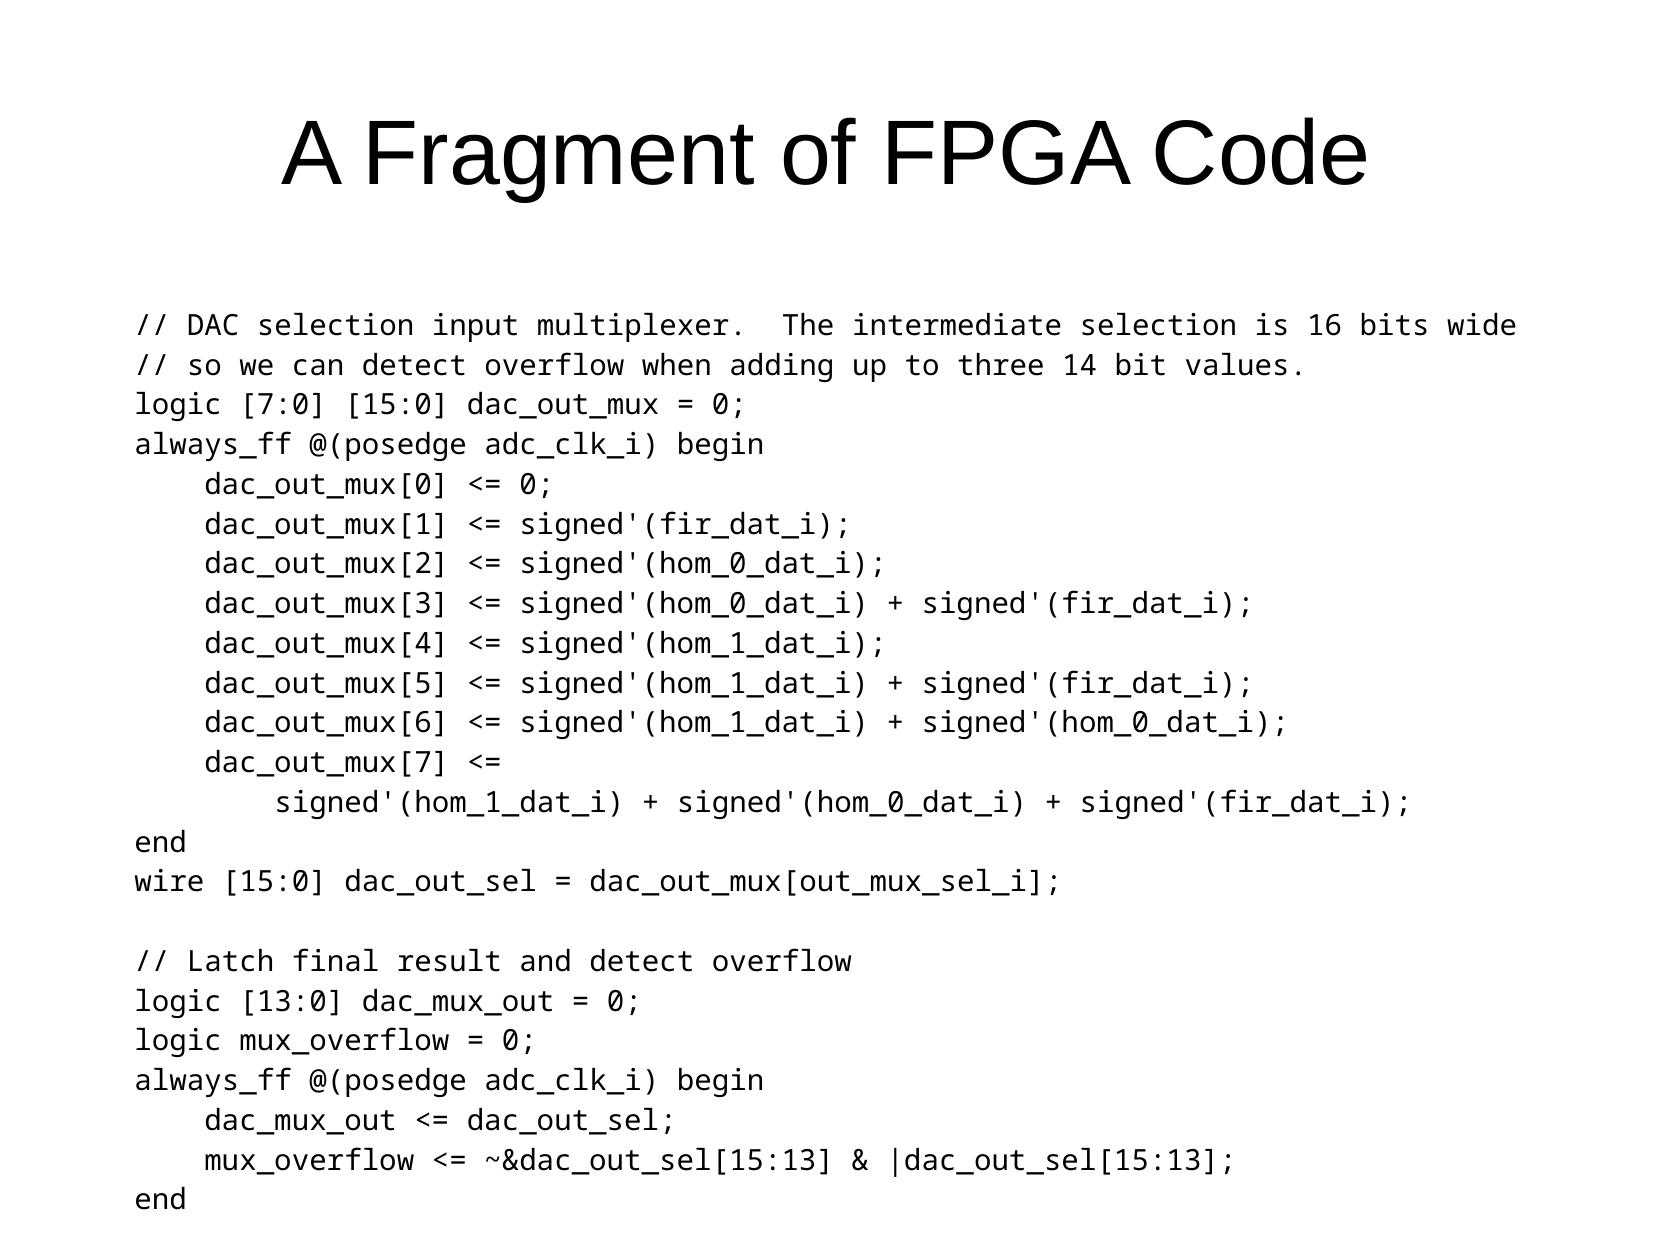

# A Fragment of FPGA Code
// DAC selection input multiplexer. The intermediate selection is 16 bits wide
// so we can detect overflow when adding up to three 14 bit values.
logic [7:0] [15:0] dac_out_mux = 0;
always_ff @(posedge adc_clk_i) begin
 dac_out_mux[0] <= 0;
 dac_out_mux[1] <= signed'(fir_dat_i);
 dac_out_mux[2] <= signed'(hom_0_dat_i);
 dac_out_mux[3] <= signed'(hom_0_dat_i) + signed'(fir_dat_i);
 dac_out_mux[4] <= signed'(hom_1_dat_i);
 dac_out_mux[5] <= signed'(hom_1_dat_i) + signed'(fir_dat_i);
 dac_out_mux[6] <= signed'(hom_1_dat_i) + signed'(hom_0_dat_i);
 dac_out_mux[7] <=
 signed'(hom_1_dat_i) + signed'(hom_0_dat_i) + signed'(fir_dat_i);
end
wire [15:0] dac_out_sel = dac_out_mux[out_mux_sel_i];
// Latch final result and detect overflow
logic [13:0] dac_mux_out = 0;
logic mux_overflow = 0;
always_ff @(posedge adc_clk_i) begin
 dac_mux_out <= dac_out_sel;
 mux_overflow <= ~&dac_out_sel[15:13] & |dac_out_sel[15:13];
end